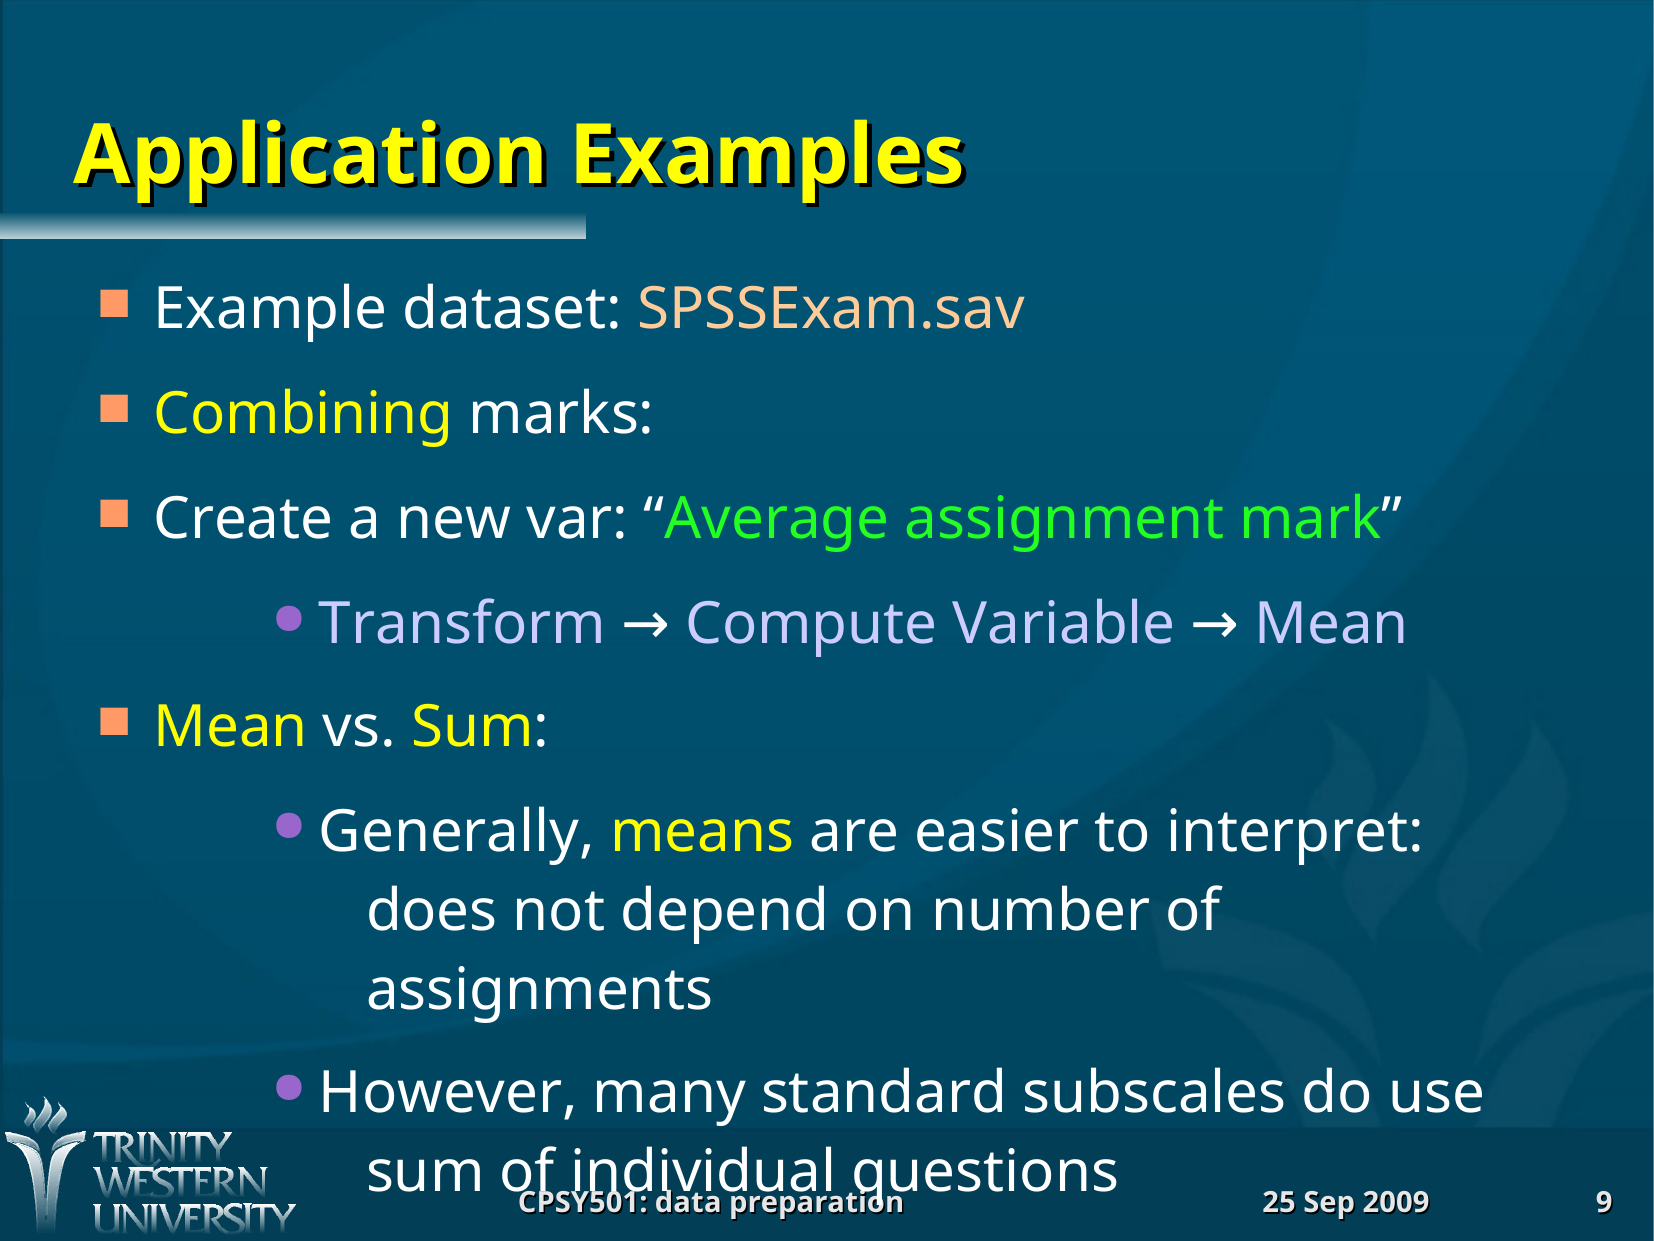

# Application Examples
Example dataset: SPSSExam.sav
Combining marks:
Create a new var: “Average assignment mark”
Transform → Compute Variable → Mean
Mean vs. Sum:
Generally, means are easier to interpret: does not depend on number of assignments
However, many standard subscales do use sum of individual questions
CPSY501: data preparation
25 Sep 2009
9